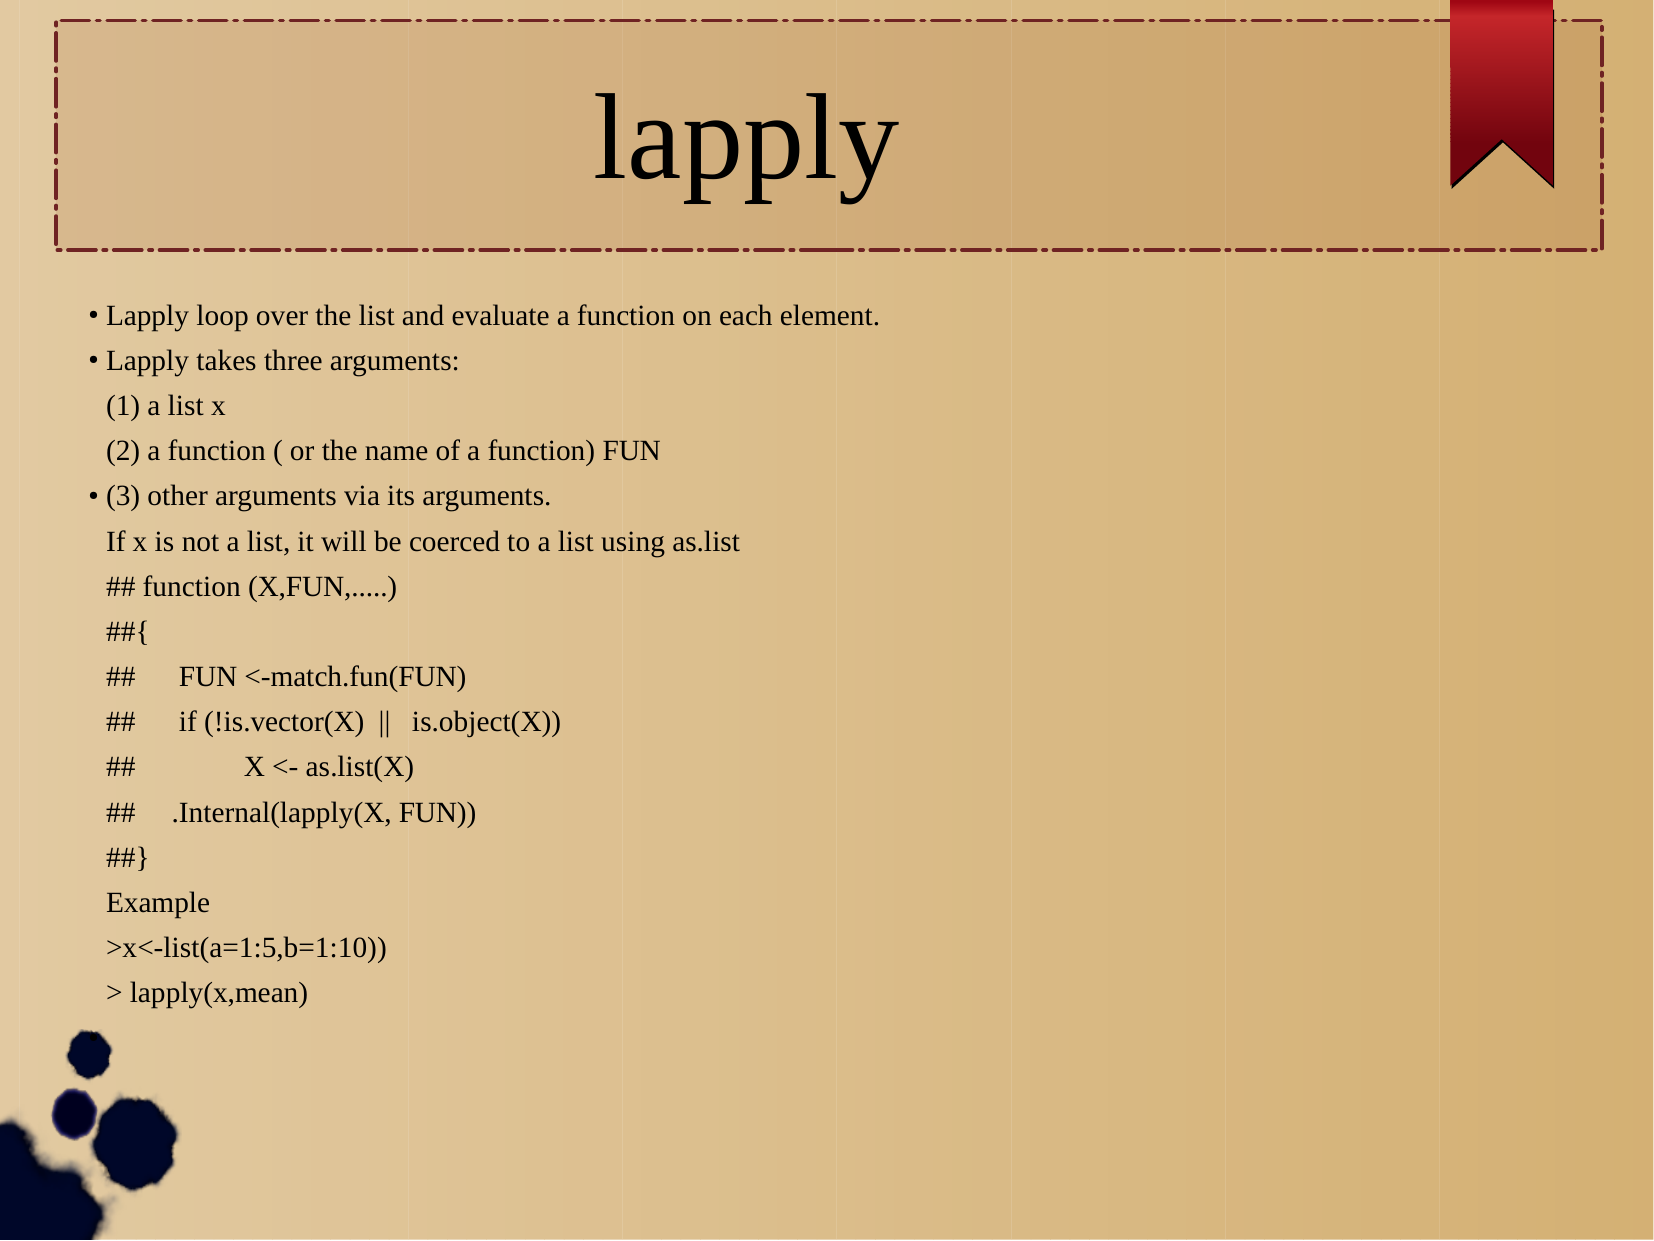

# lapply
Lapply loop over the list and evaluate a function on each element.
Lapply takes three arguments:
(1) a list x
(2) a function ( or the name of a function) FUN
(3) other arguments via its arguments.
If x is not a list, it will be coerced to a list using as.list
## function (X,FUN,.....)
##{
## FUN <-match.fun(FUN)
## if (!is.vector(X) || is.object(X))
## X <- as.list(X)
## .Internal(lapply(X, FUN))
##}
Example
>x<-list(a=1:5,b=1:10))
> lapply(x,mean)